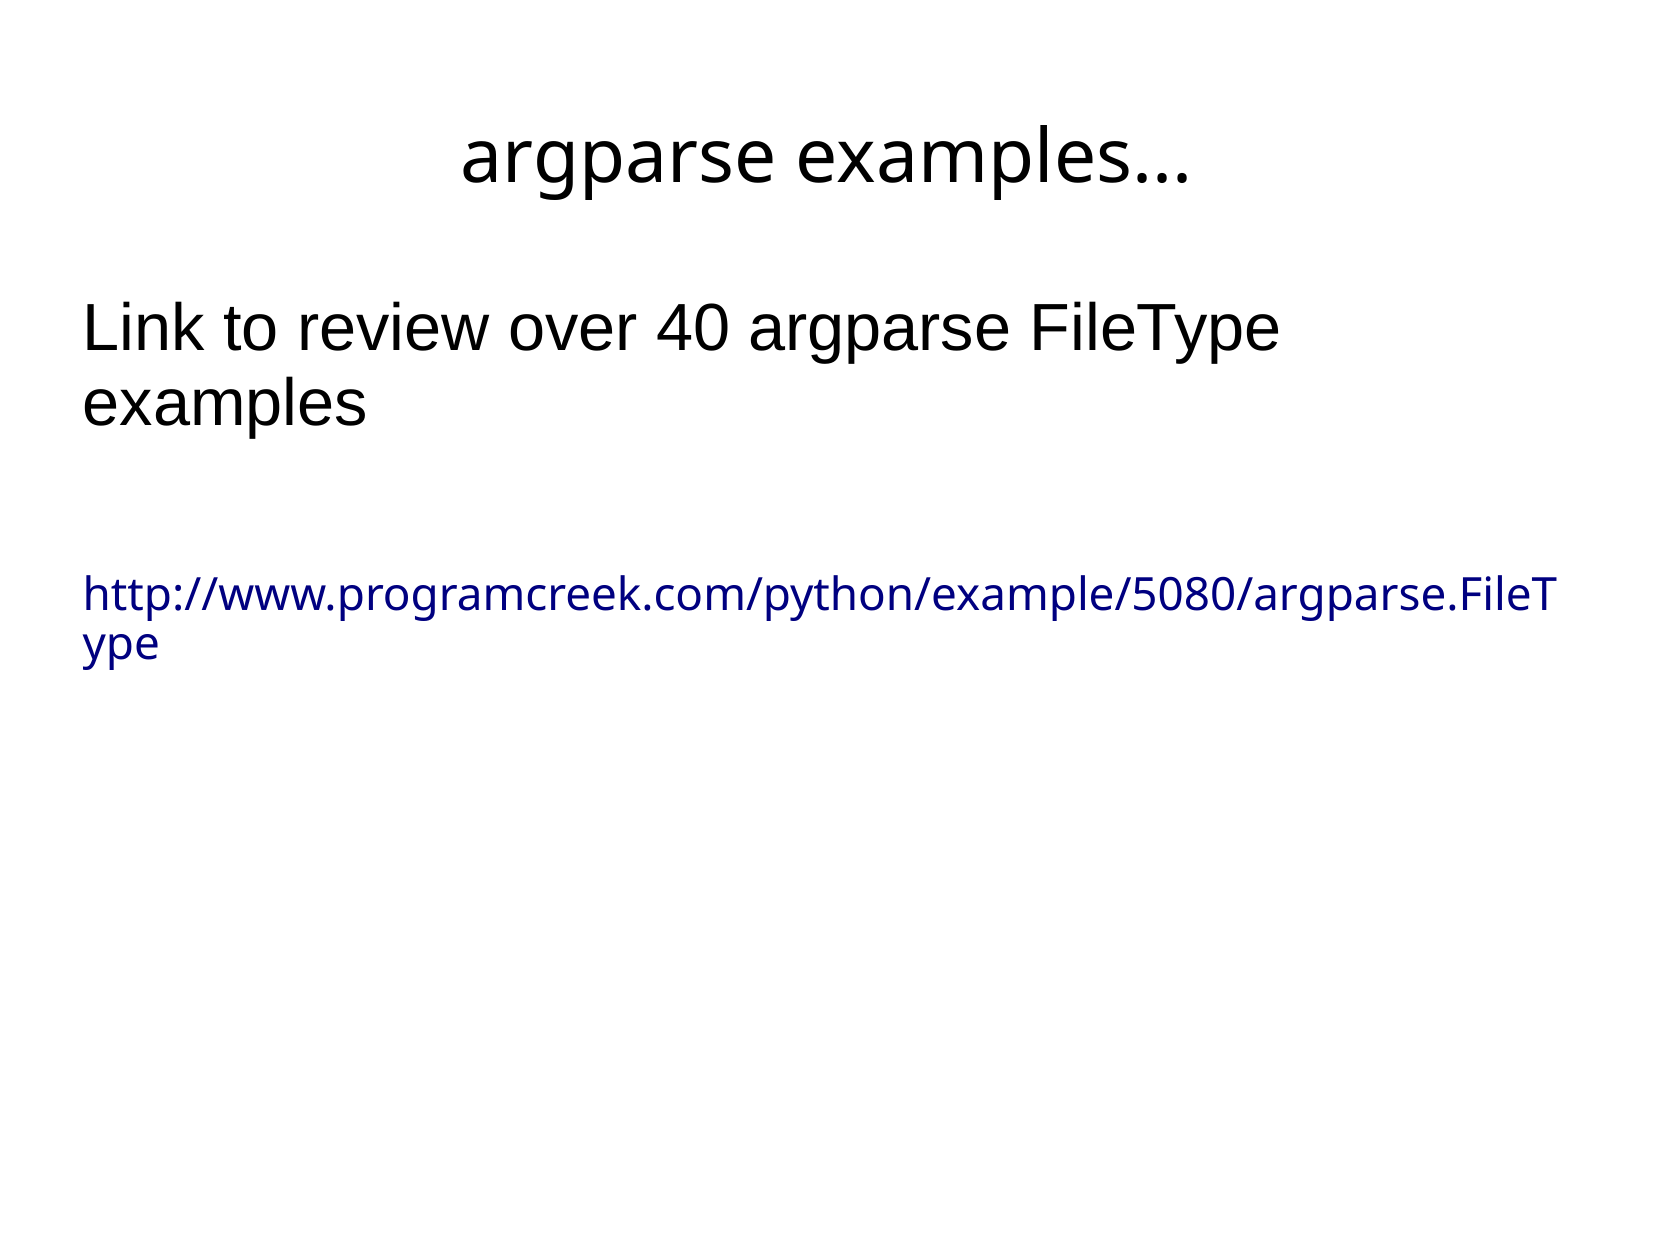

# argparse examples...
Link to review over 40 argparse FileType examples
http://www.programcreek.com/python/example/5080/argparse.FileType